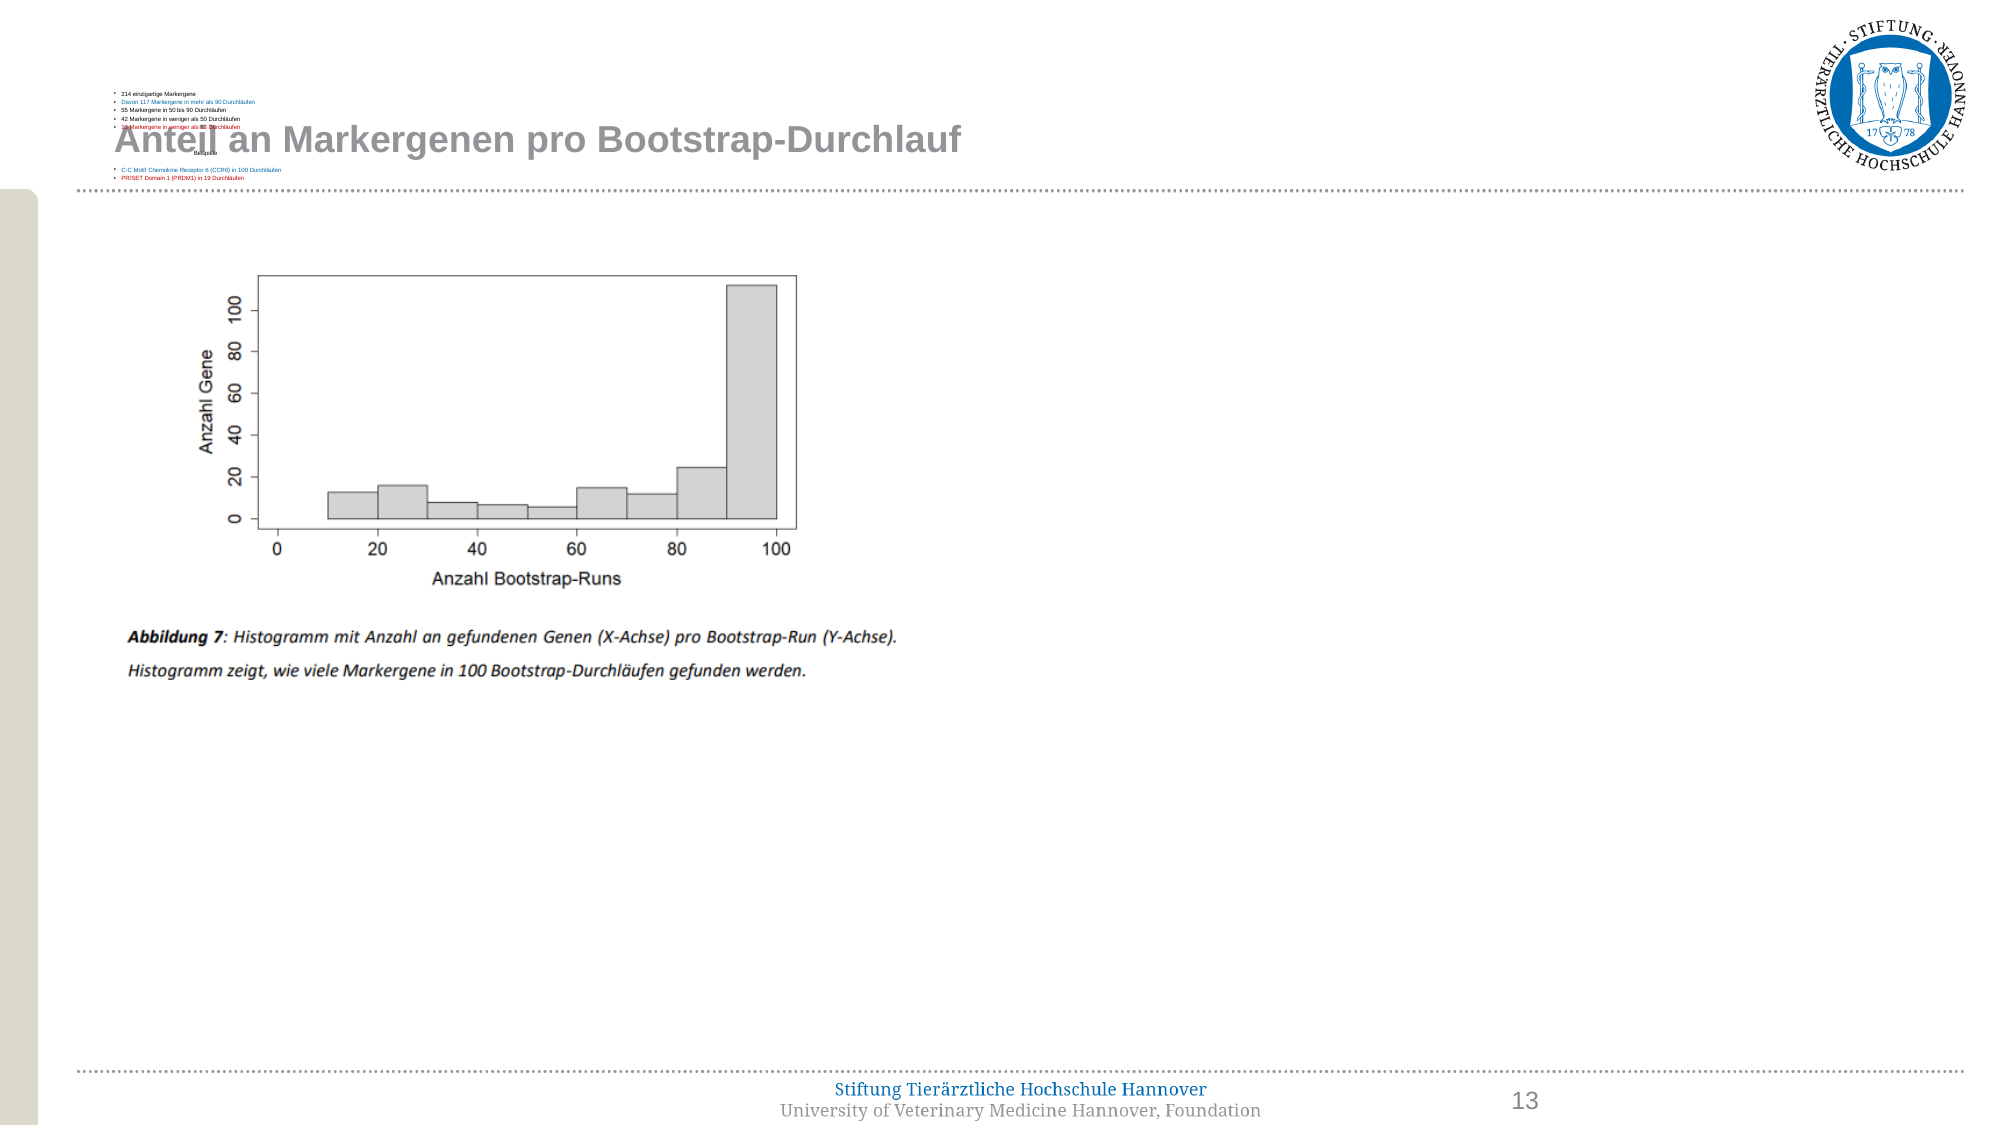

# Anteil an Markergenen pro Bootstrap-Durchlauf
214 einzigartige Markergene
Davon 117 Markergene in mehr als 90 Durchläufen
55 Markergene in 50 bis 90 Durchläufen
42 Markergene in weniger als 50 Durchläufen
13 Markergene in weniger als 13 Durchläufen
Beispiele
C-C Motif Chemokine Receptor 6 (CCR6) in 100 Durchläufen
PR/SET Domain 1 (PRDM1) in 19 Durchläufen